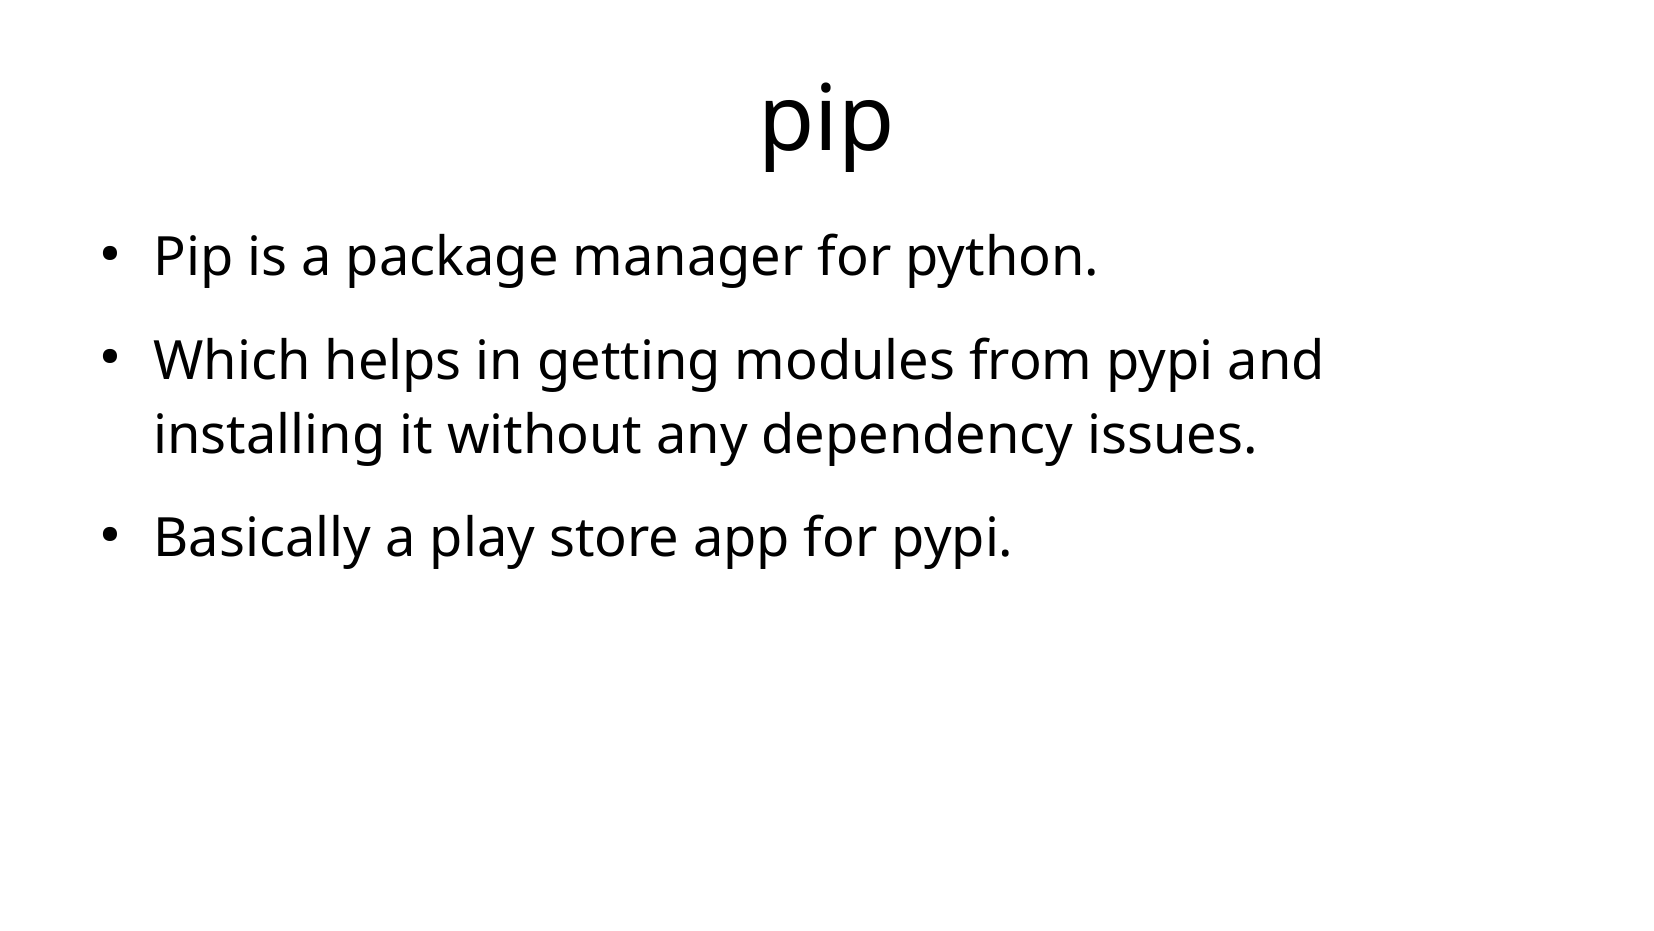

# pip
Pip is a package manager for python.
Which helps in getting modules from pypi and installing it without any dependency issues.
Basically a play store app for pypi.